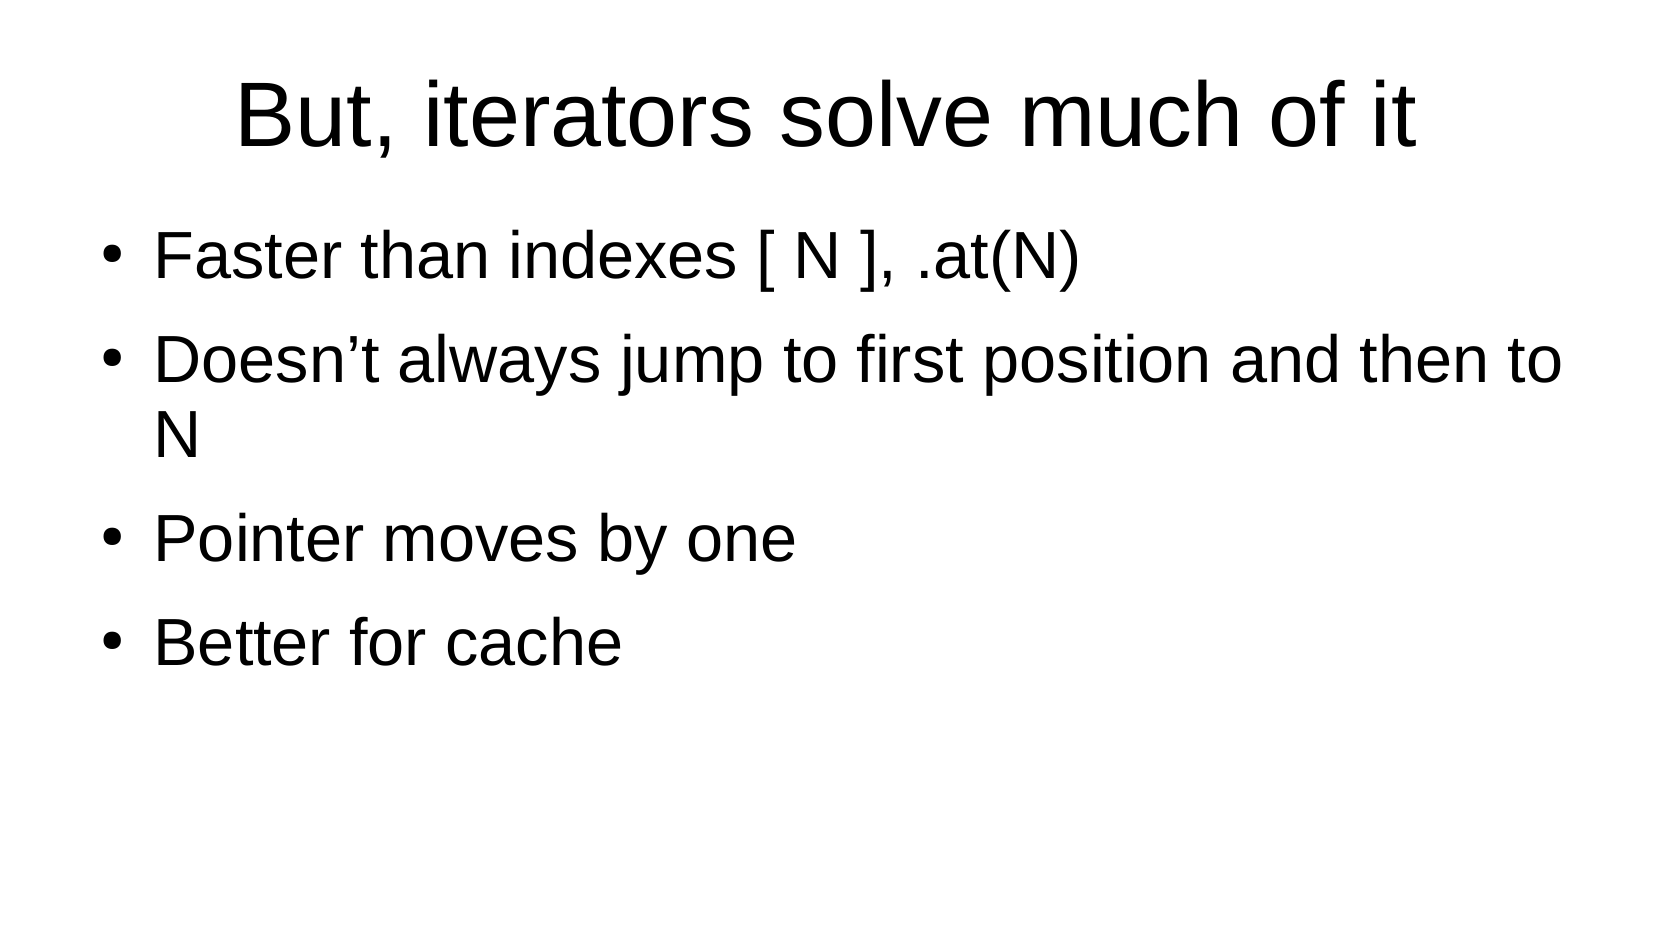

# But, iterators solve much of it
Faster than indexes [ N ], .at(N)
Doesn’t always jump to first position and then to N
Pointer moves by one
Better for cache